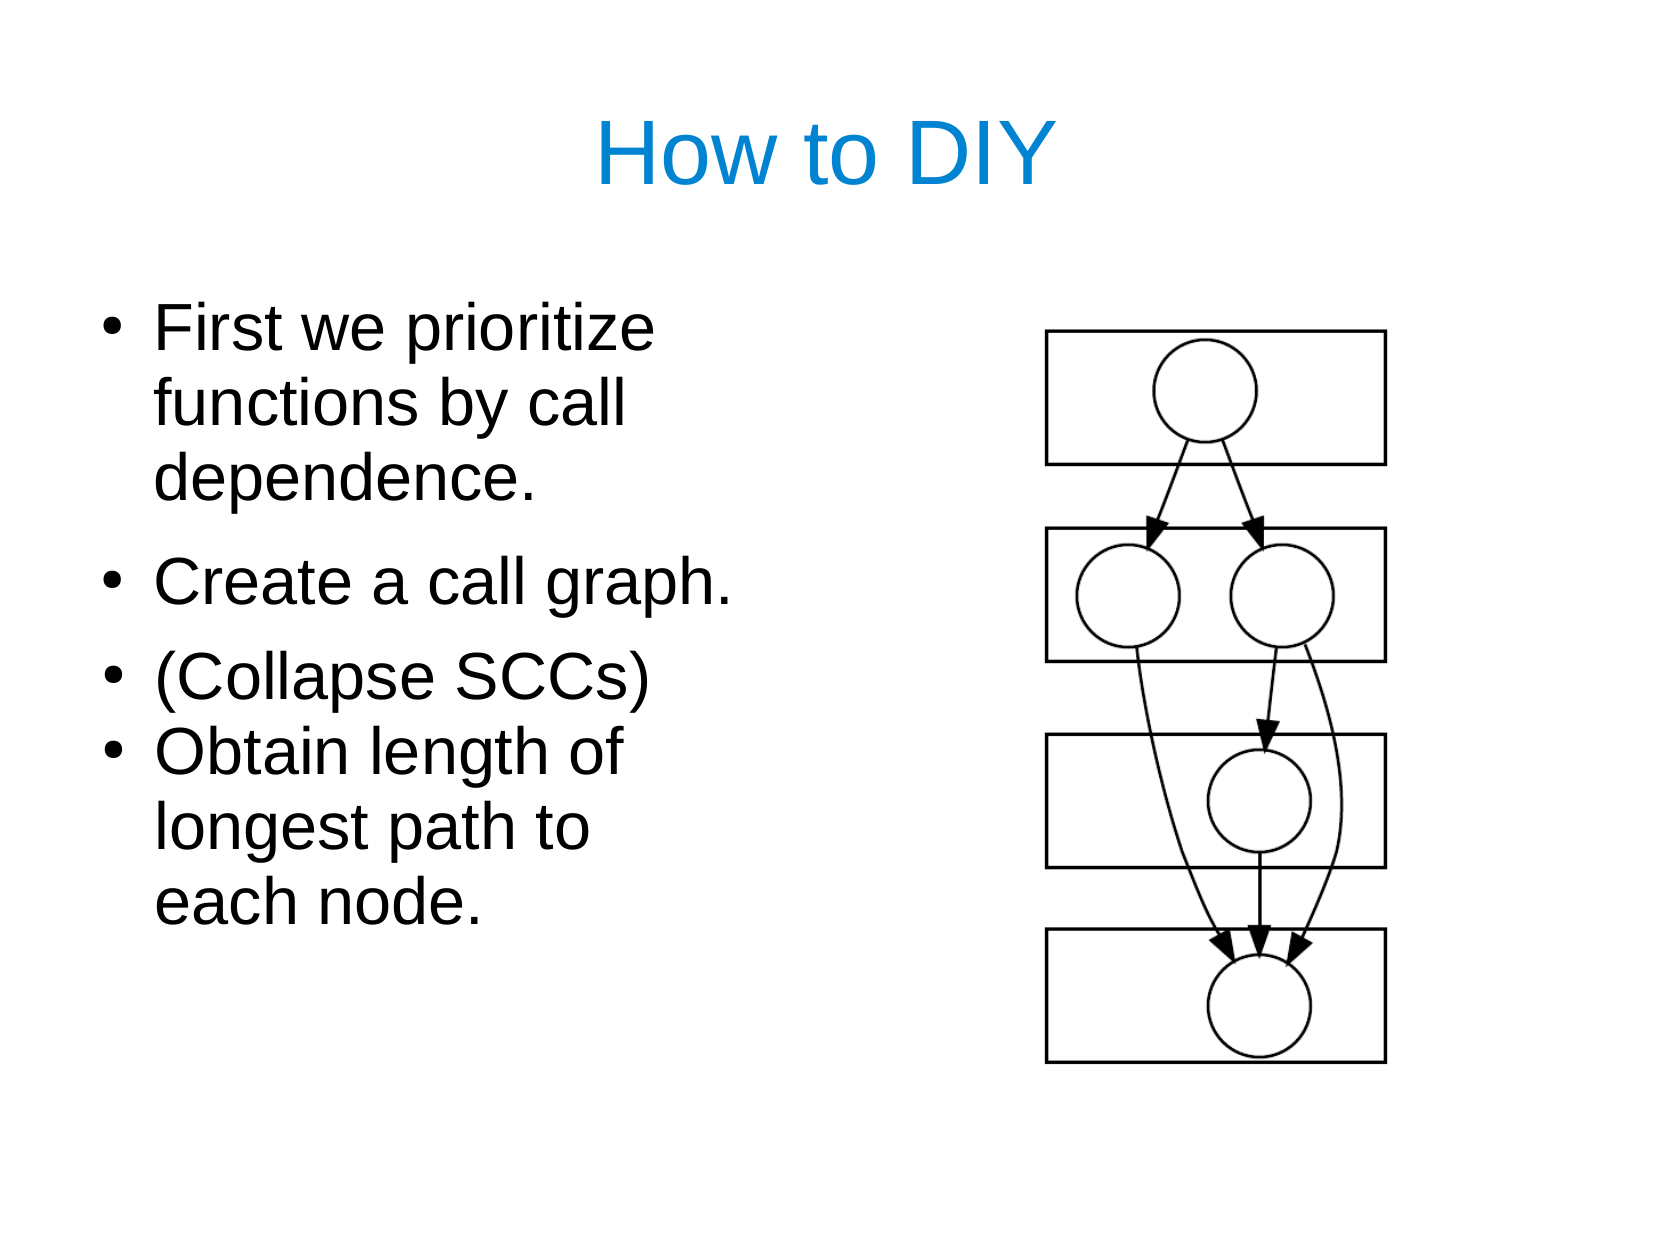

# How to DIY
First we prioritize functions by call dependence.
Create a call graph.
(Collapse SCCs)
Obtain length of longest path to each node.